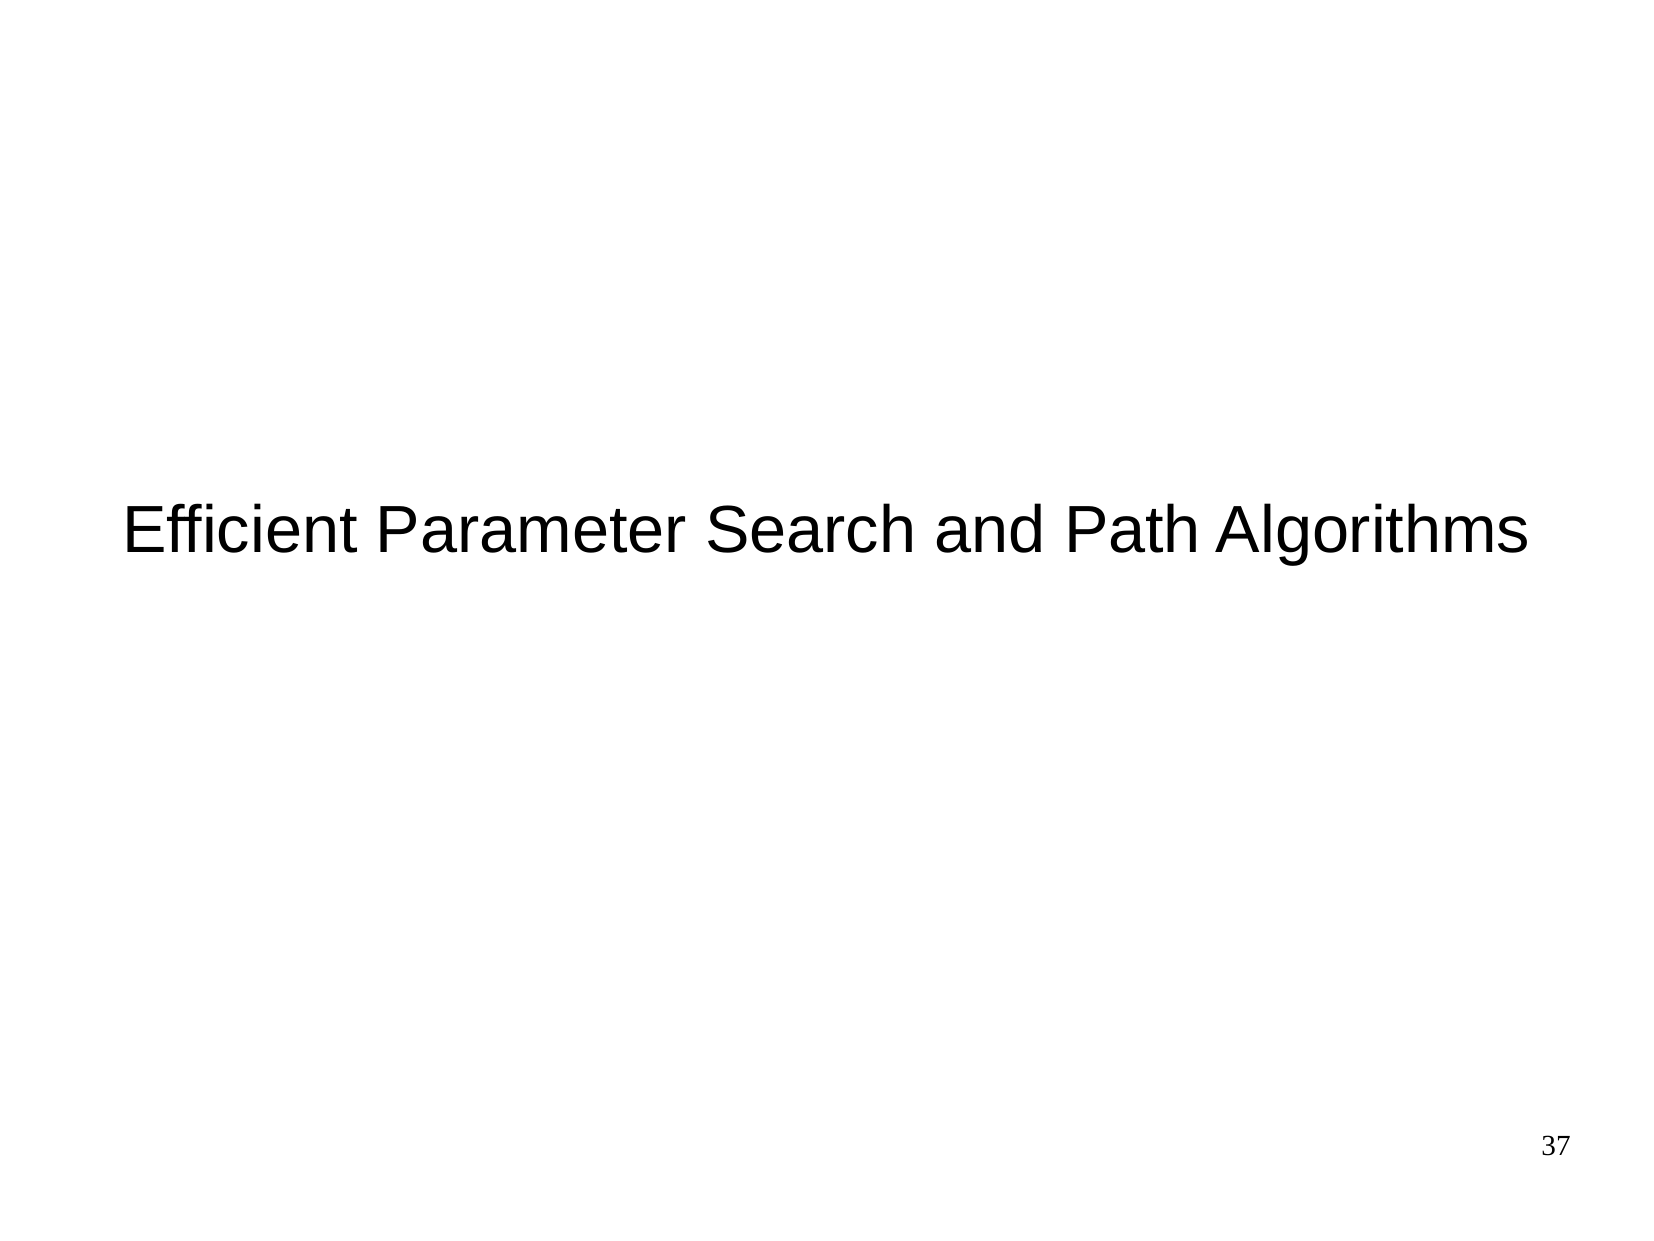

# Efficient Parameter Search and Path Algorithms
37